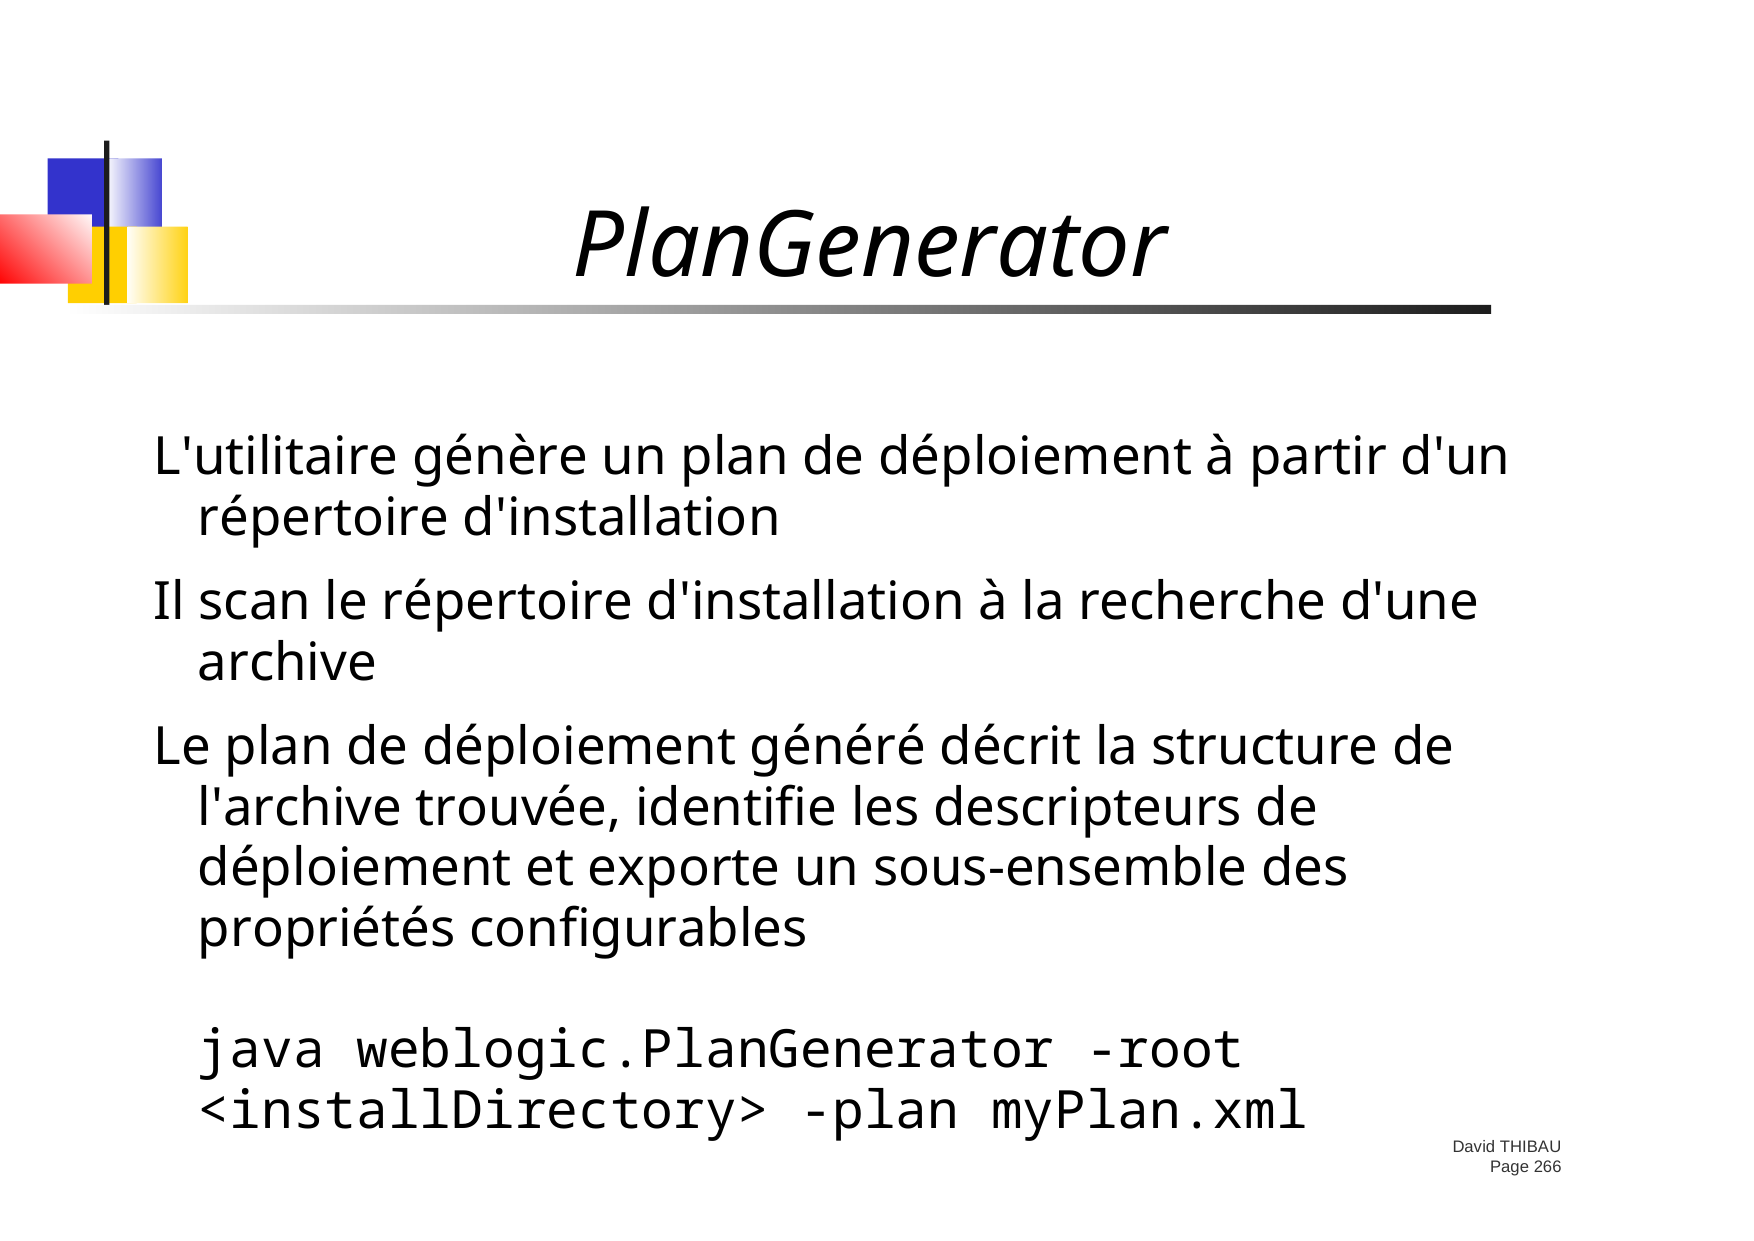

# PlanGenerator
L'utilitaire génère un plan de déploiement à partir d'un répertoire d'installation
Il scan le répertoire d'installation à la recherche d'une archive
Le plan de déploiement généré décrit la structure de l'archive trouvée, identifie les descripteurs de déploiement et exporte un sous-ensemble des propriétés configurables
java weblogic.PlanGenerator -root <installDirectory> -plan myPlan.xml